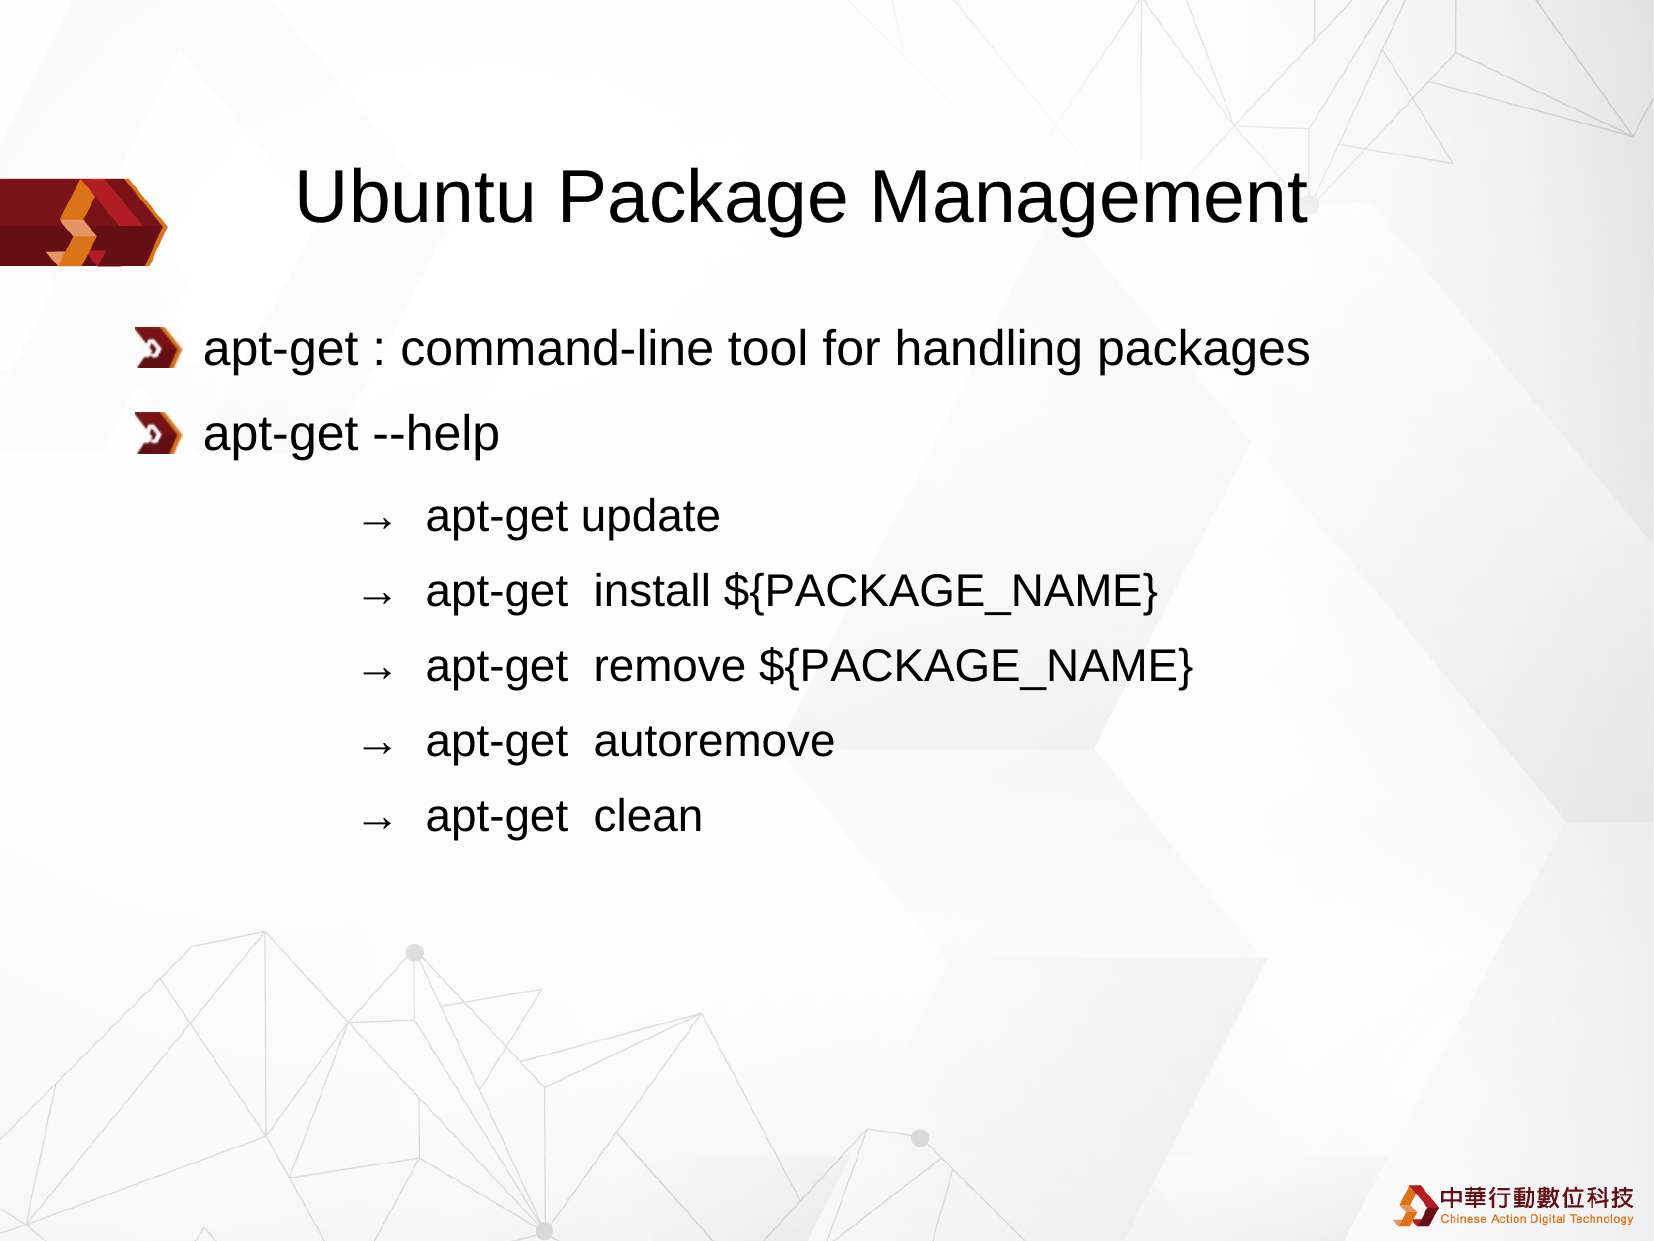

# Ubuntu Package Management
 apt-get : command-line tool for handling packages
 apt-get --help
→ apt-get update
→ apt-get install ${PACKAGE_NAME}
→ apt-get remove ${PACKAGE_NAME}
→ apt-get autoremove
→ apt-get clean